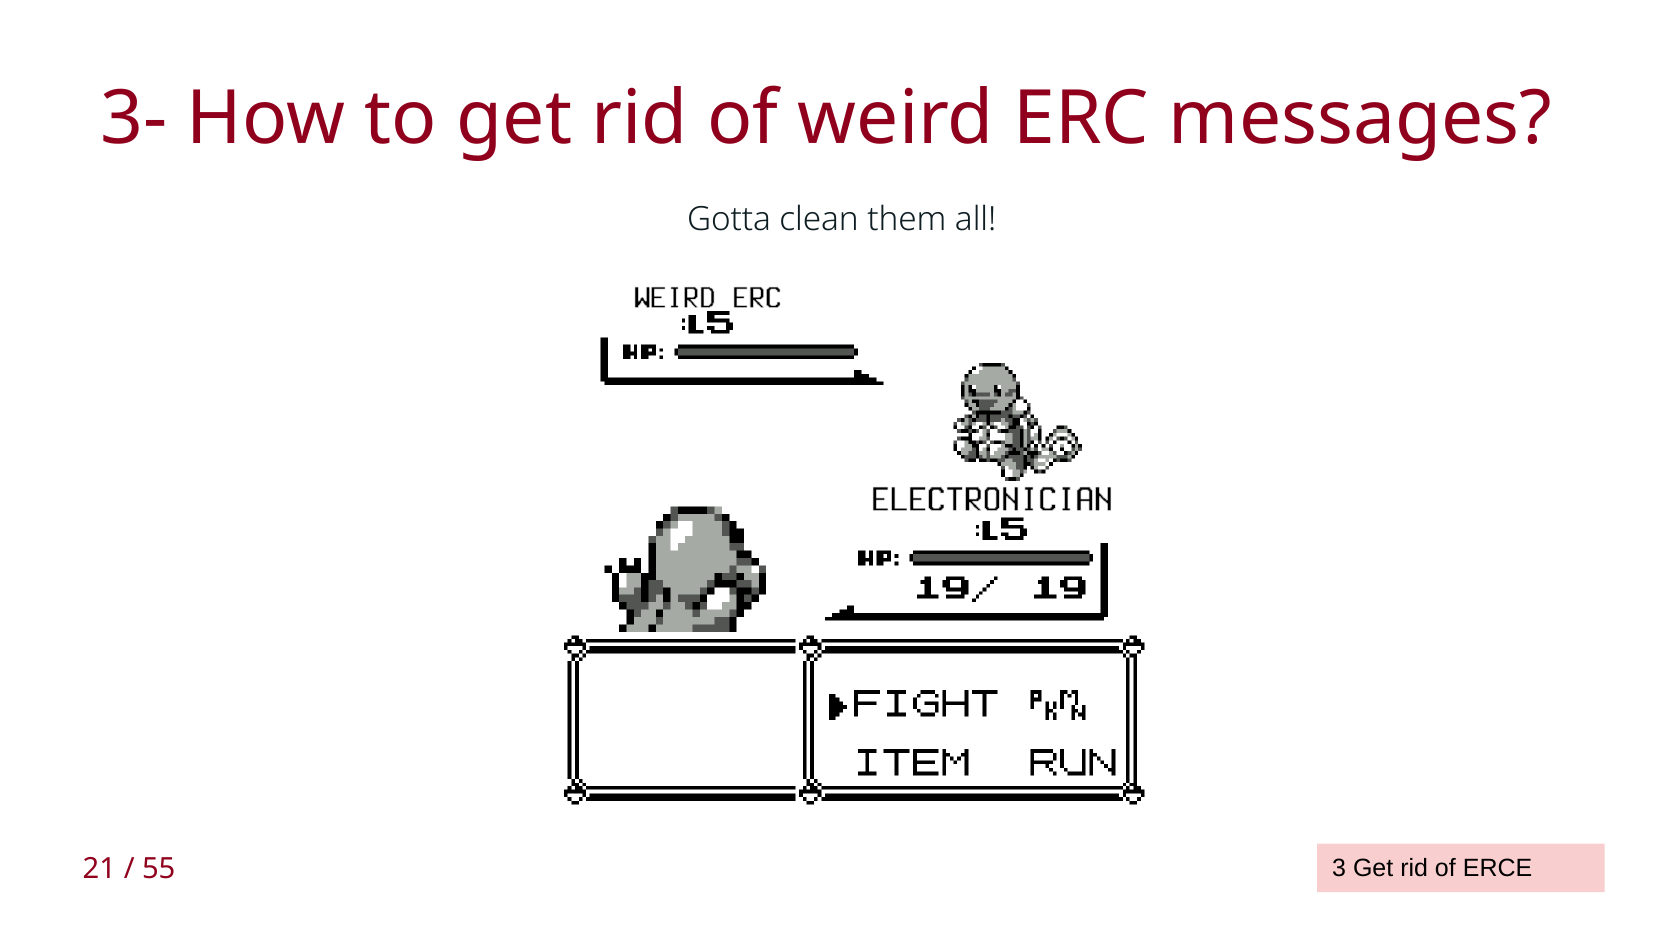

# 3- How to get rid of weird ERC messages?
Gotta clean them all!
3 Get rid of ERCE
21